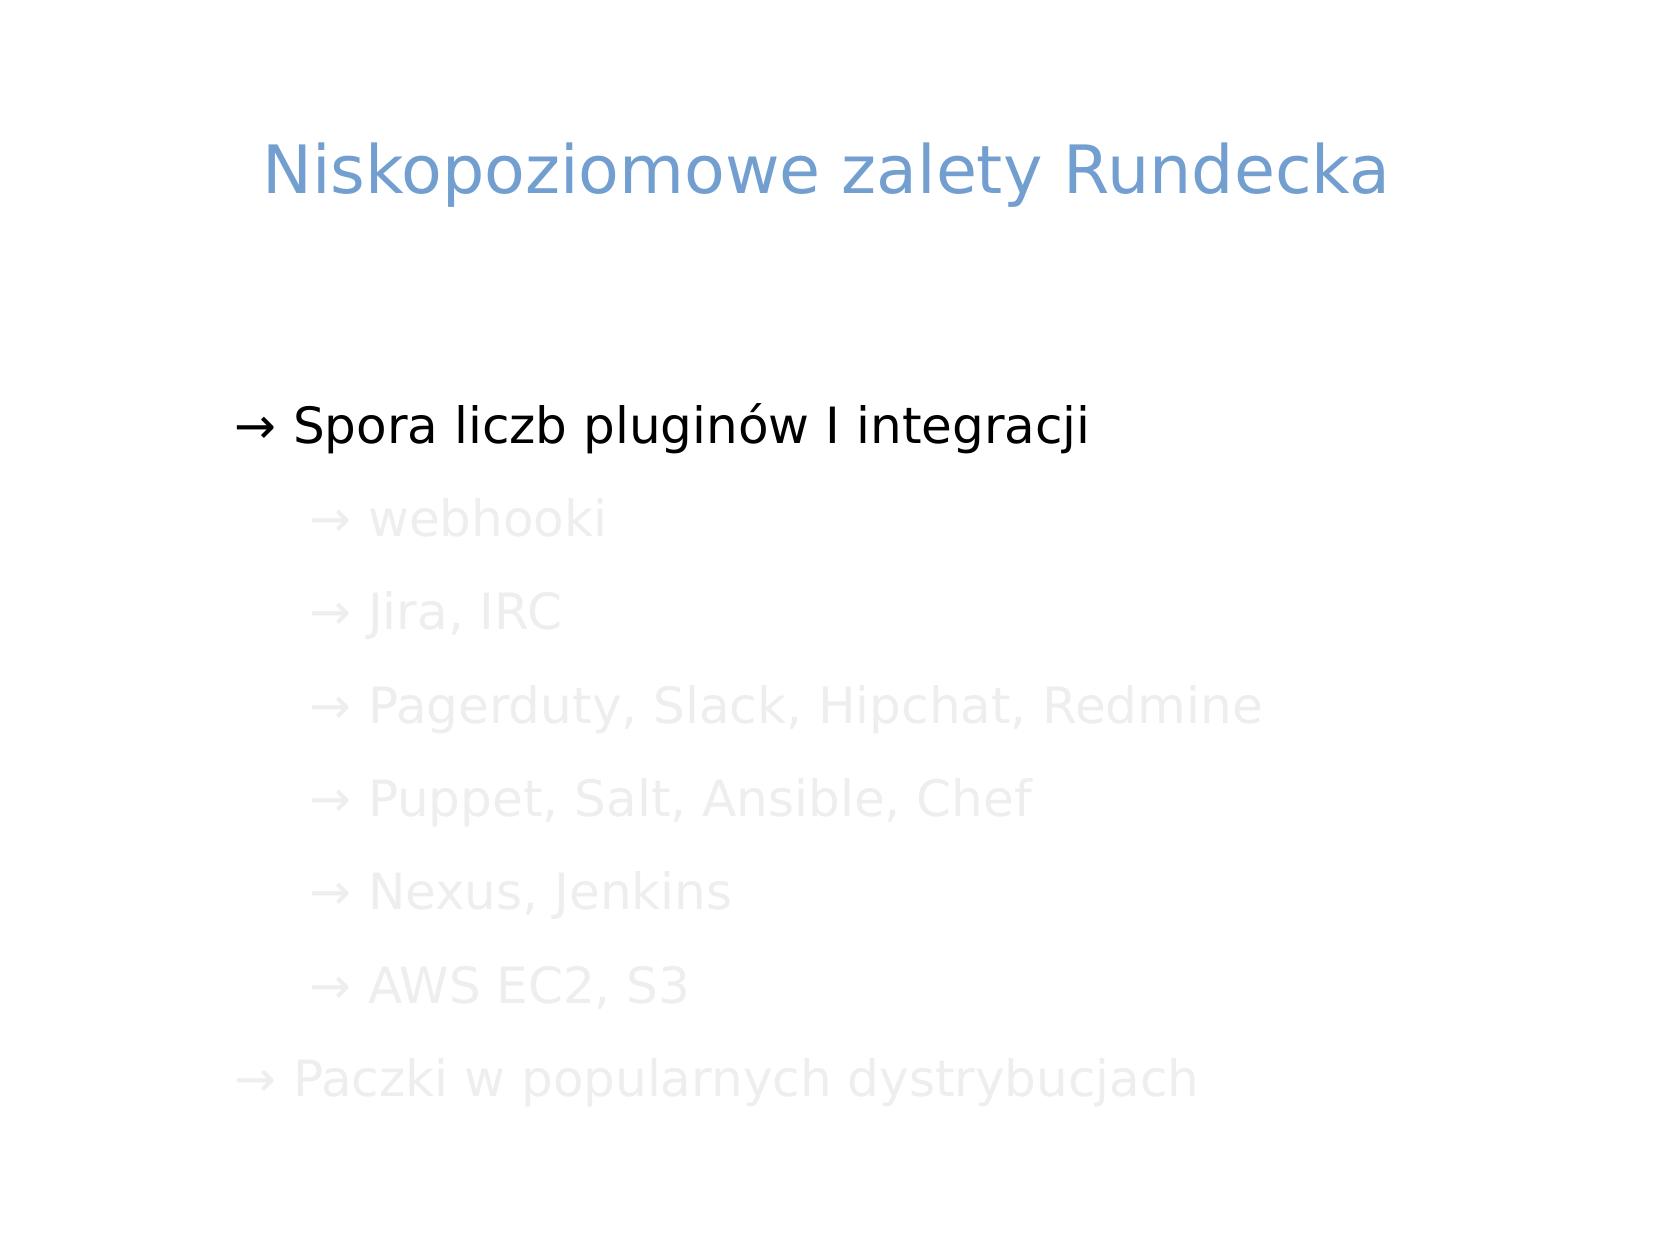

Niskopoziomowe zalety Rundecka
→ Spora liczb pluginów I integracji
	→ webhooki
	→ Jira, IRC
	→ Pagerduty, Slack, Hipchat, Redmine
	→ Puppet, Salt, Ansible, Chef
	→ Nexus, Jenkins
	→ AWS EC2, S3
→ Paczki w popularnych dystrybucjach